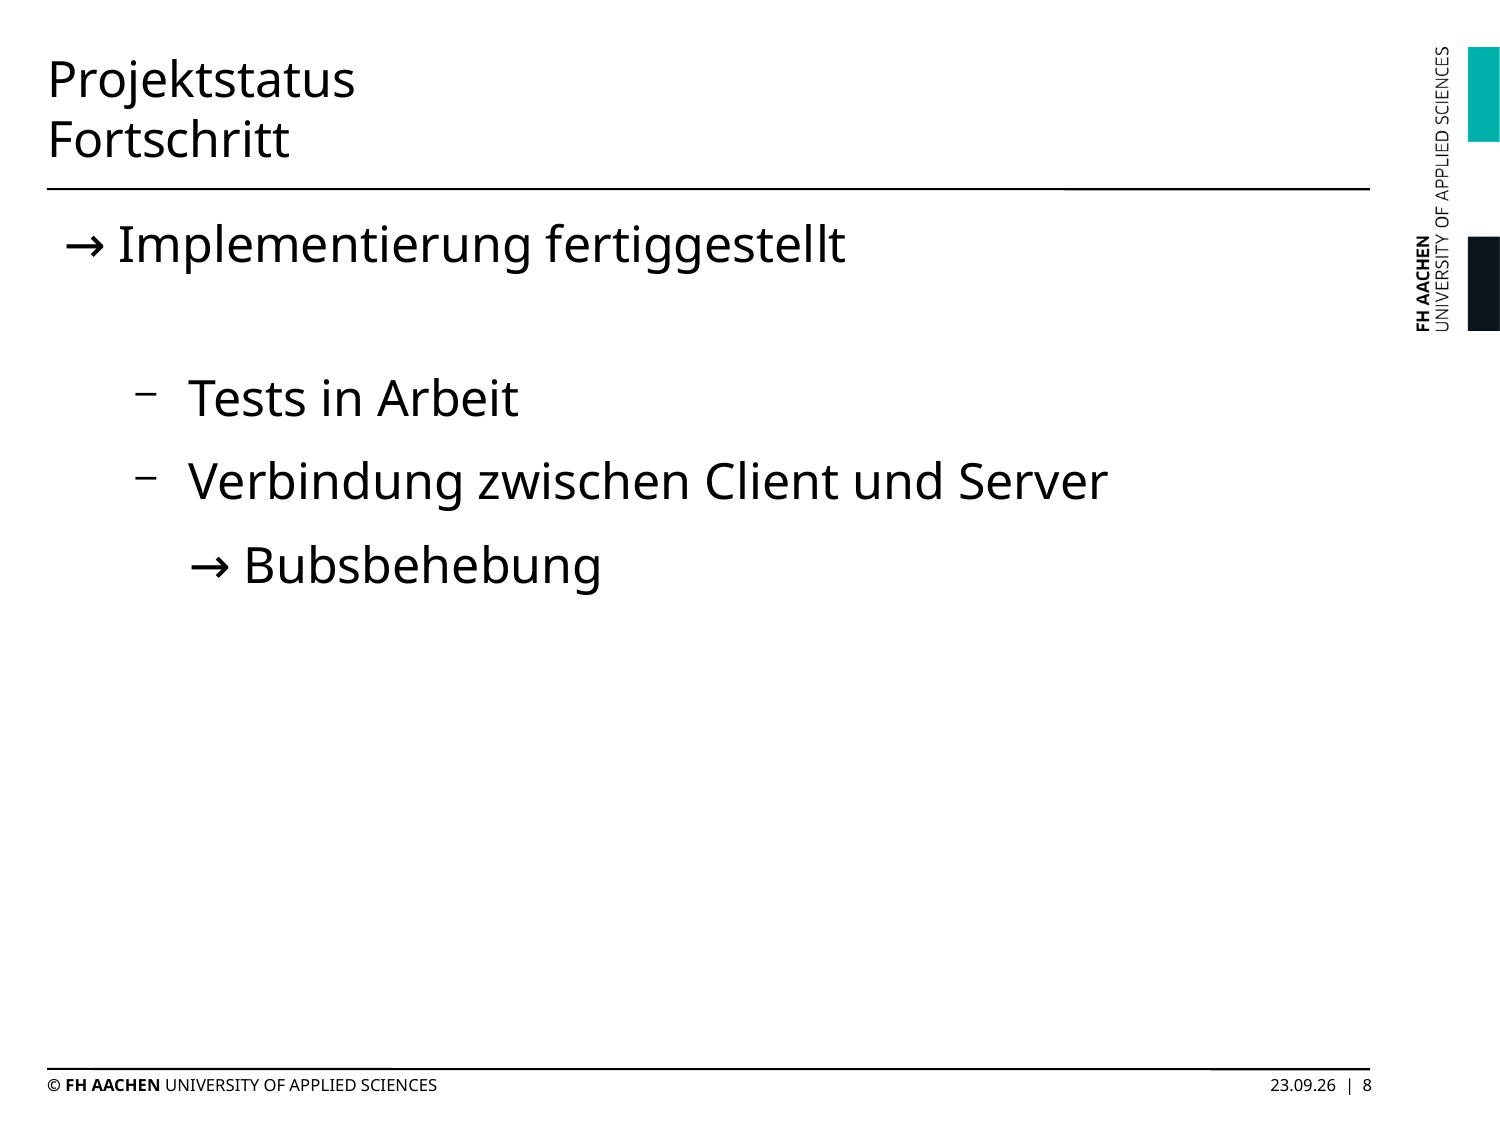

Projektstatus
Fortschritt
# → Implementierung fertiggestellt
Tests in Arbeit
Verbindung zwischen Client und Server
→ Bubsbehebung